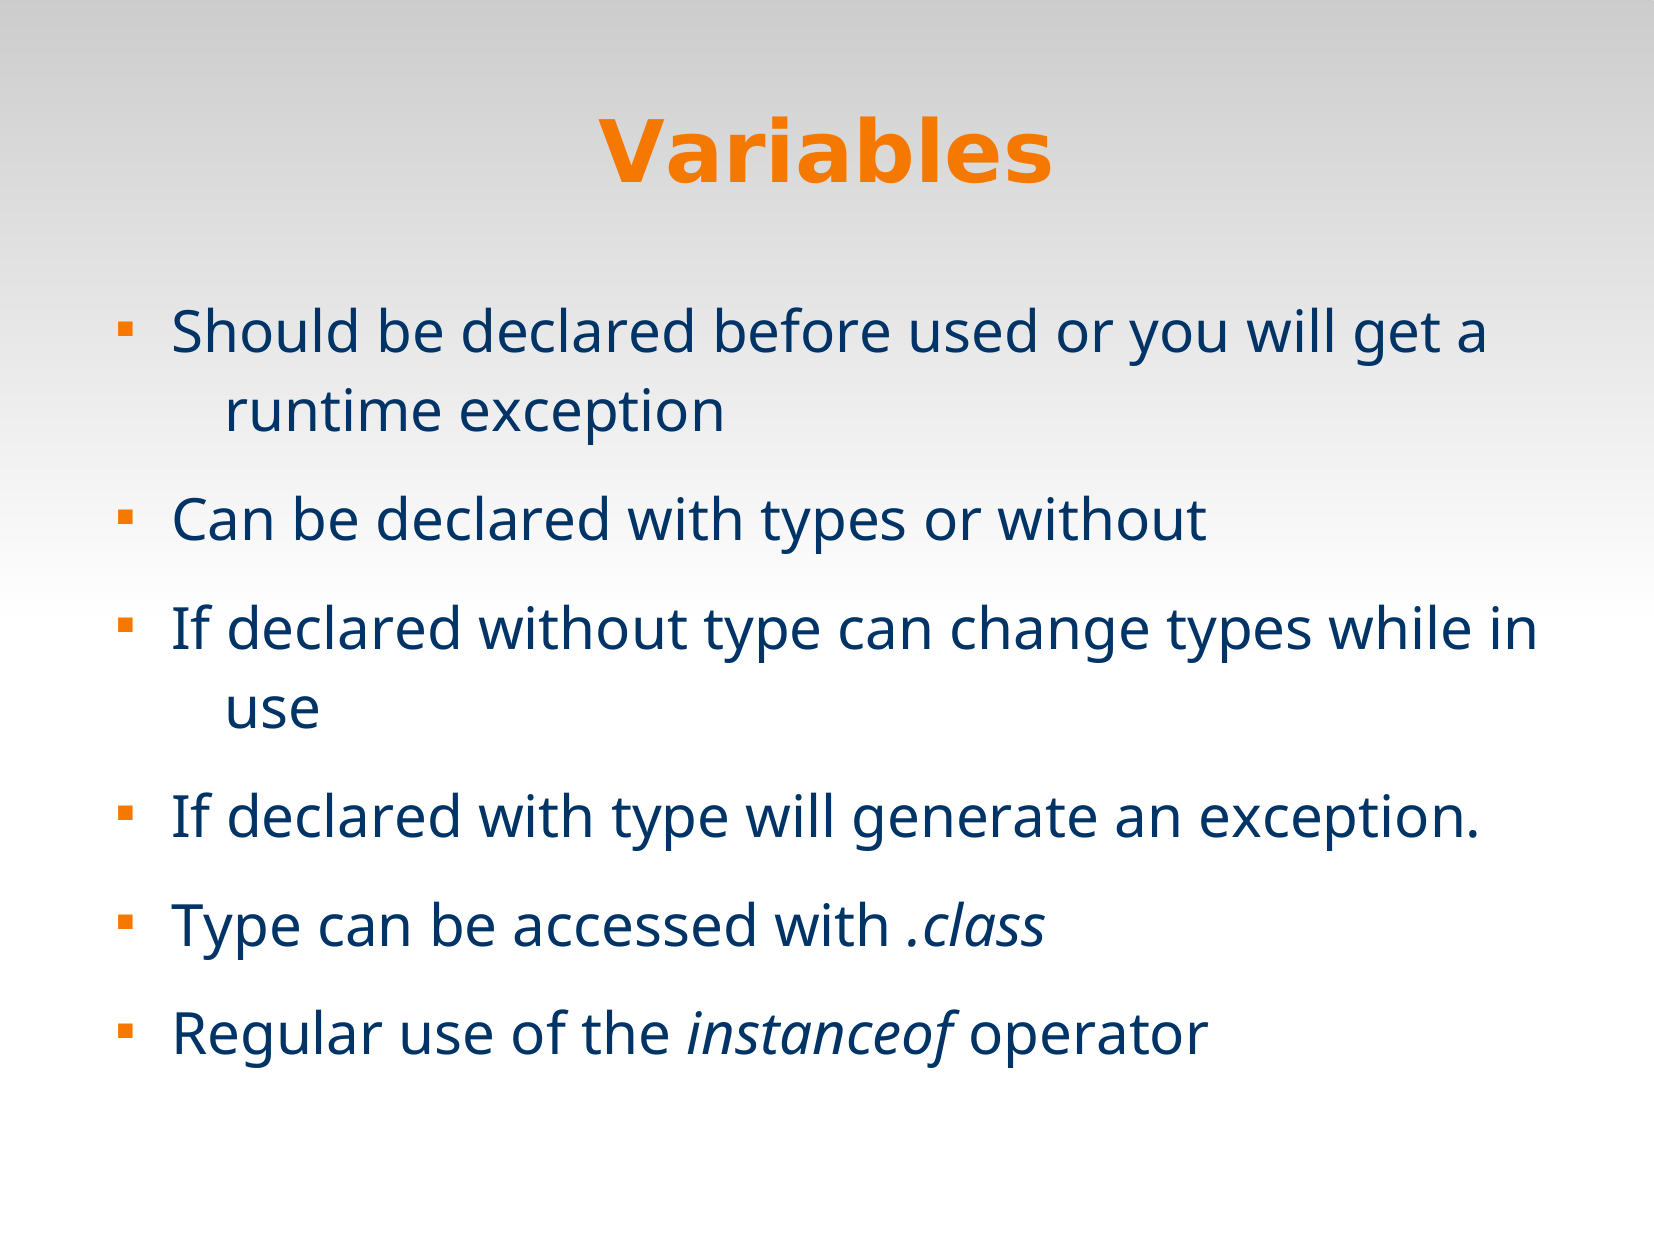

# Variables
Should be declared before used or you will get a runtime exception
Can be declared with types or without
If declared without type can change types while in use
If declared with type will generate an exception.
Type can be accessed with .class
Regular use of the instanceof operator